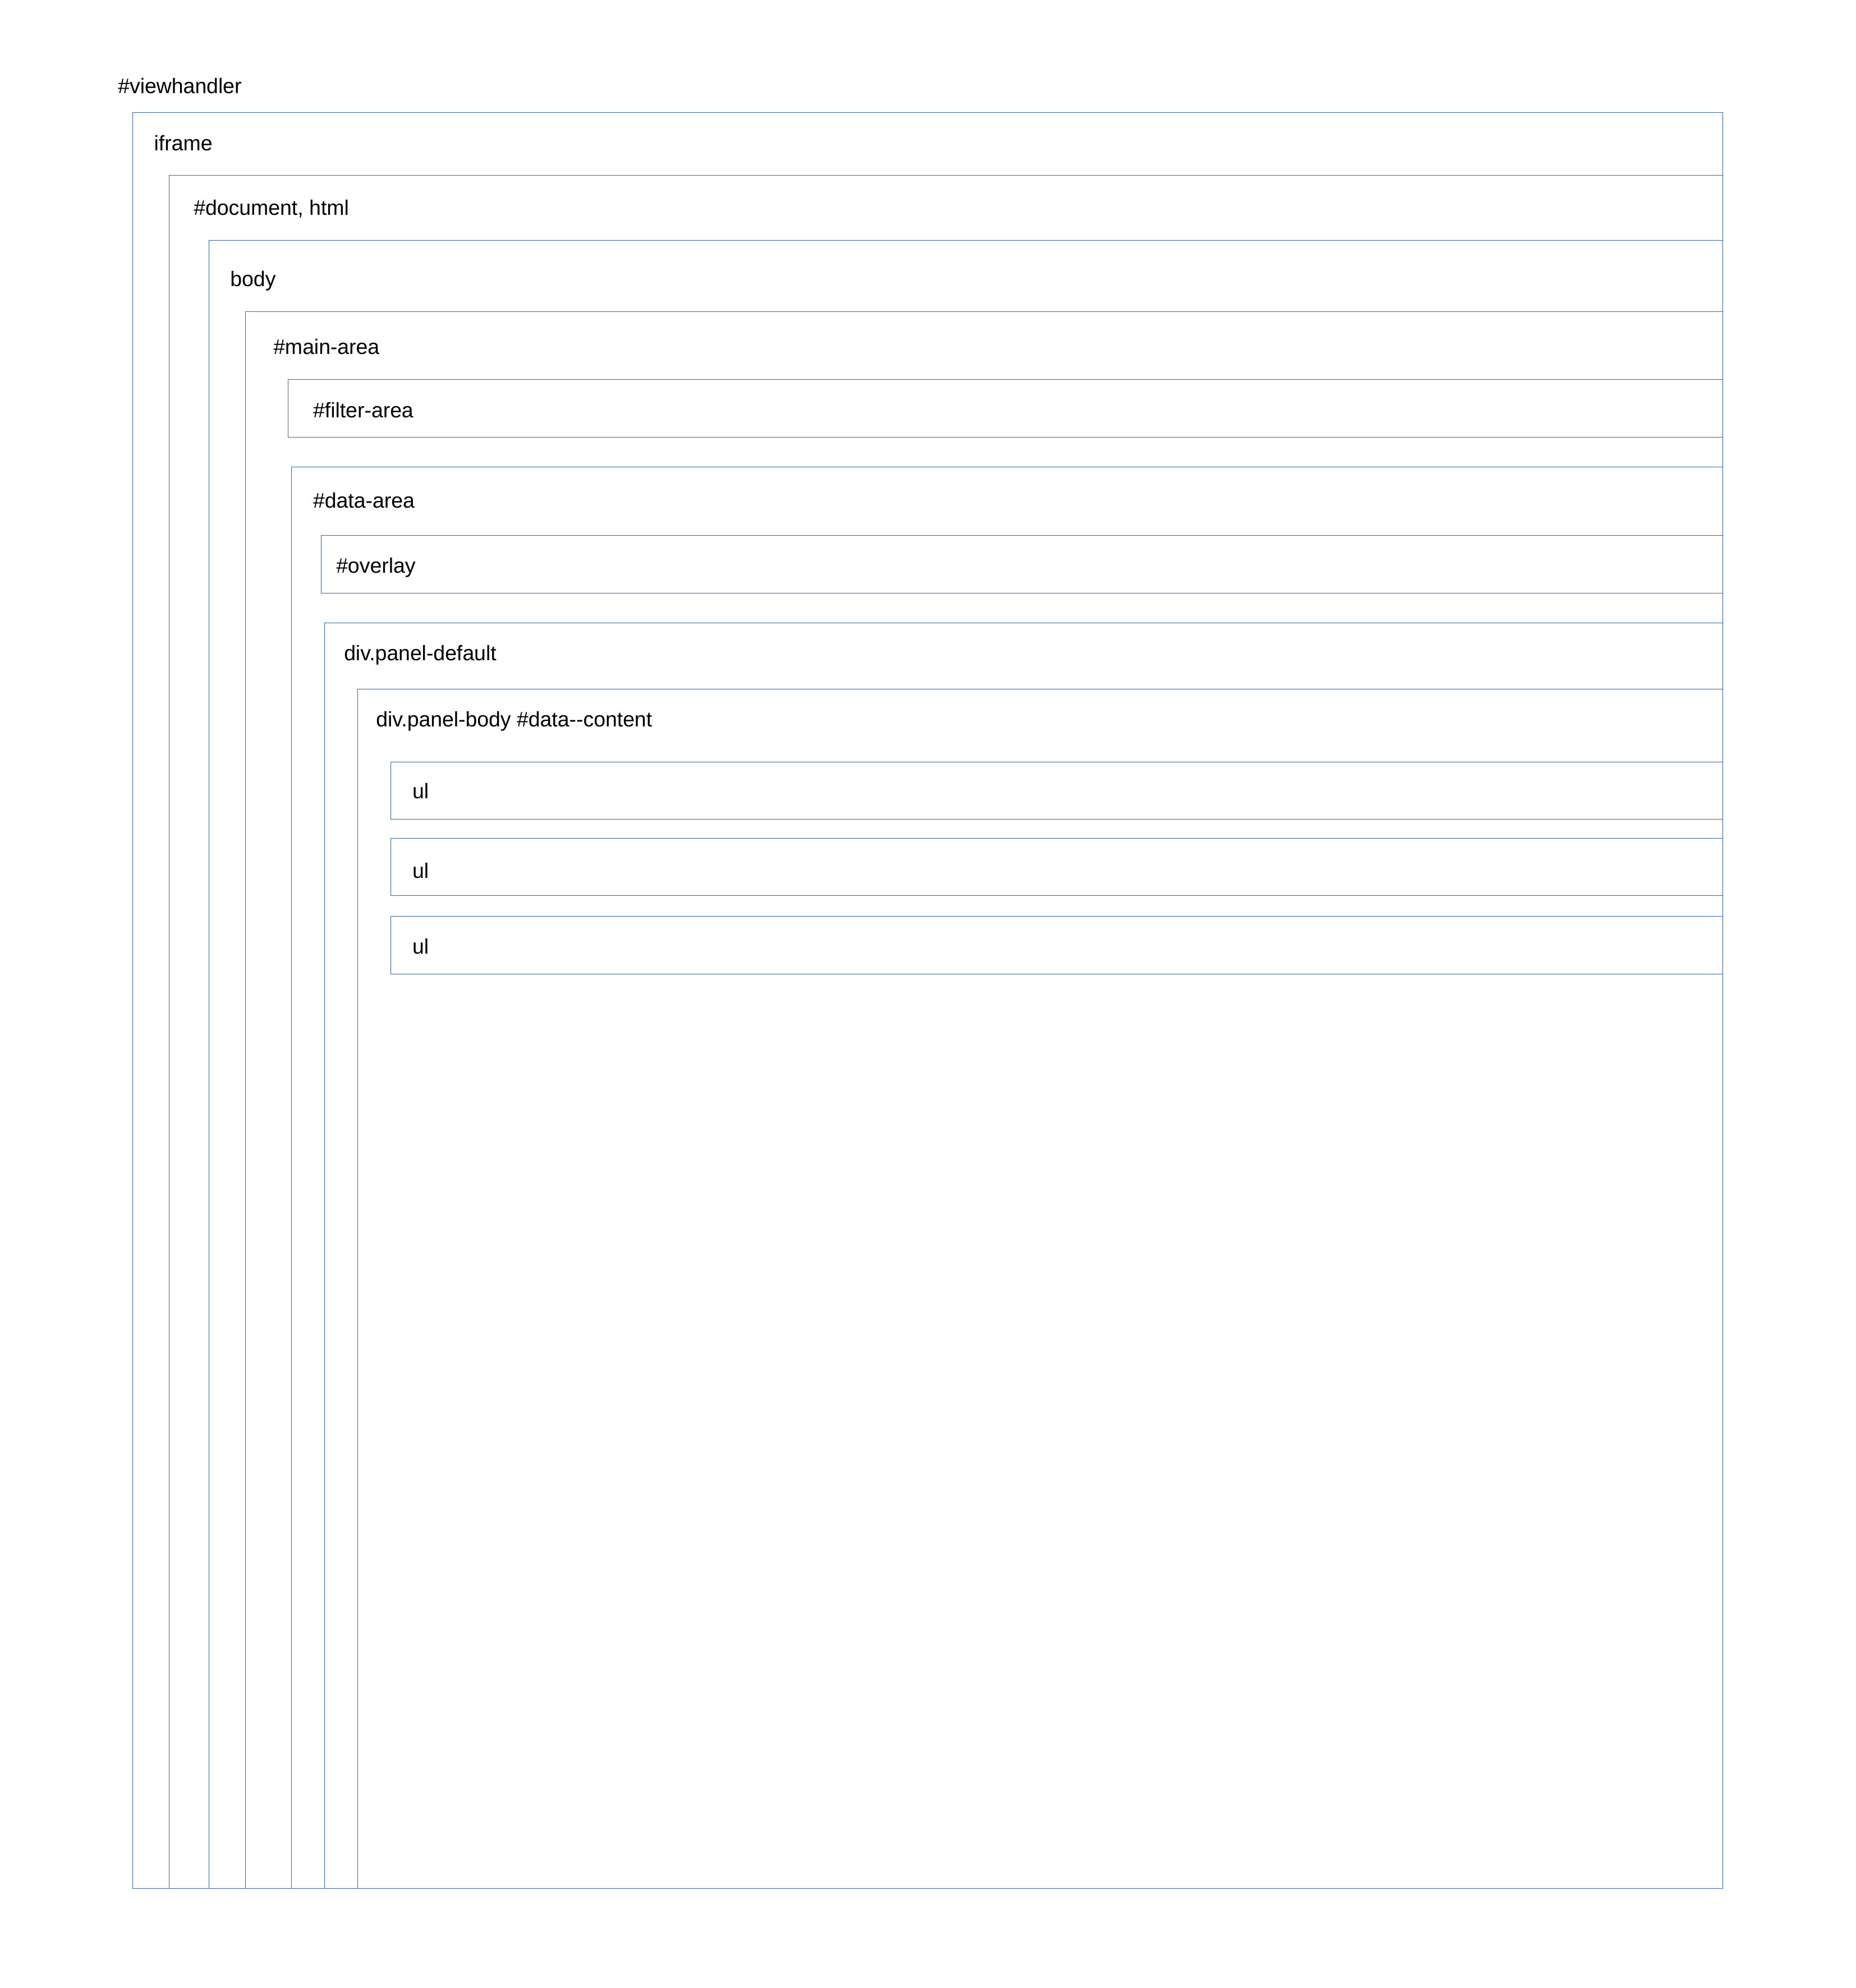

#viewhandler
iframe
#document, html
body
#main-area
#filter-area
#data-area
#overlay
div.panel-default
div.panel-body #data--content
ul
ul
ul